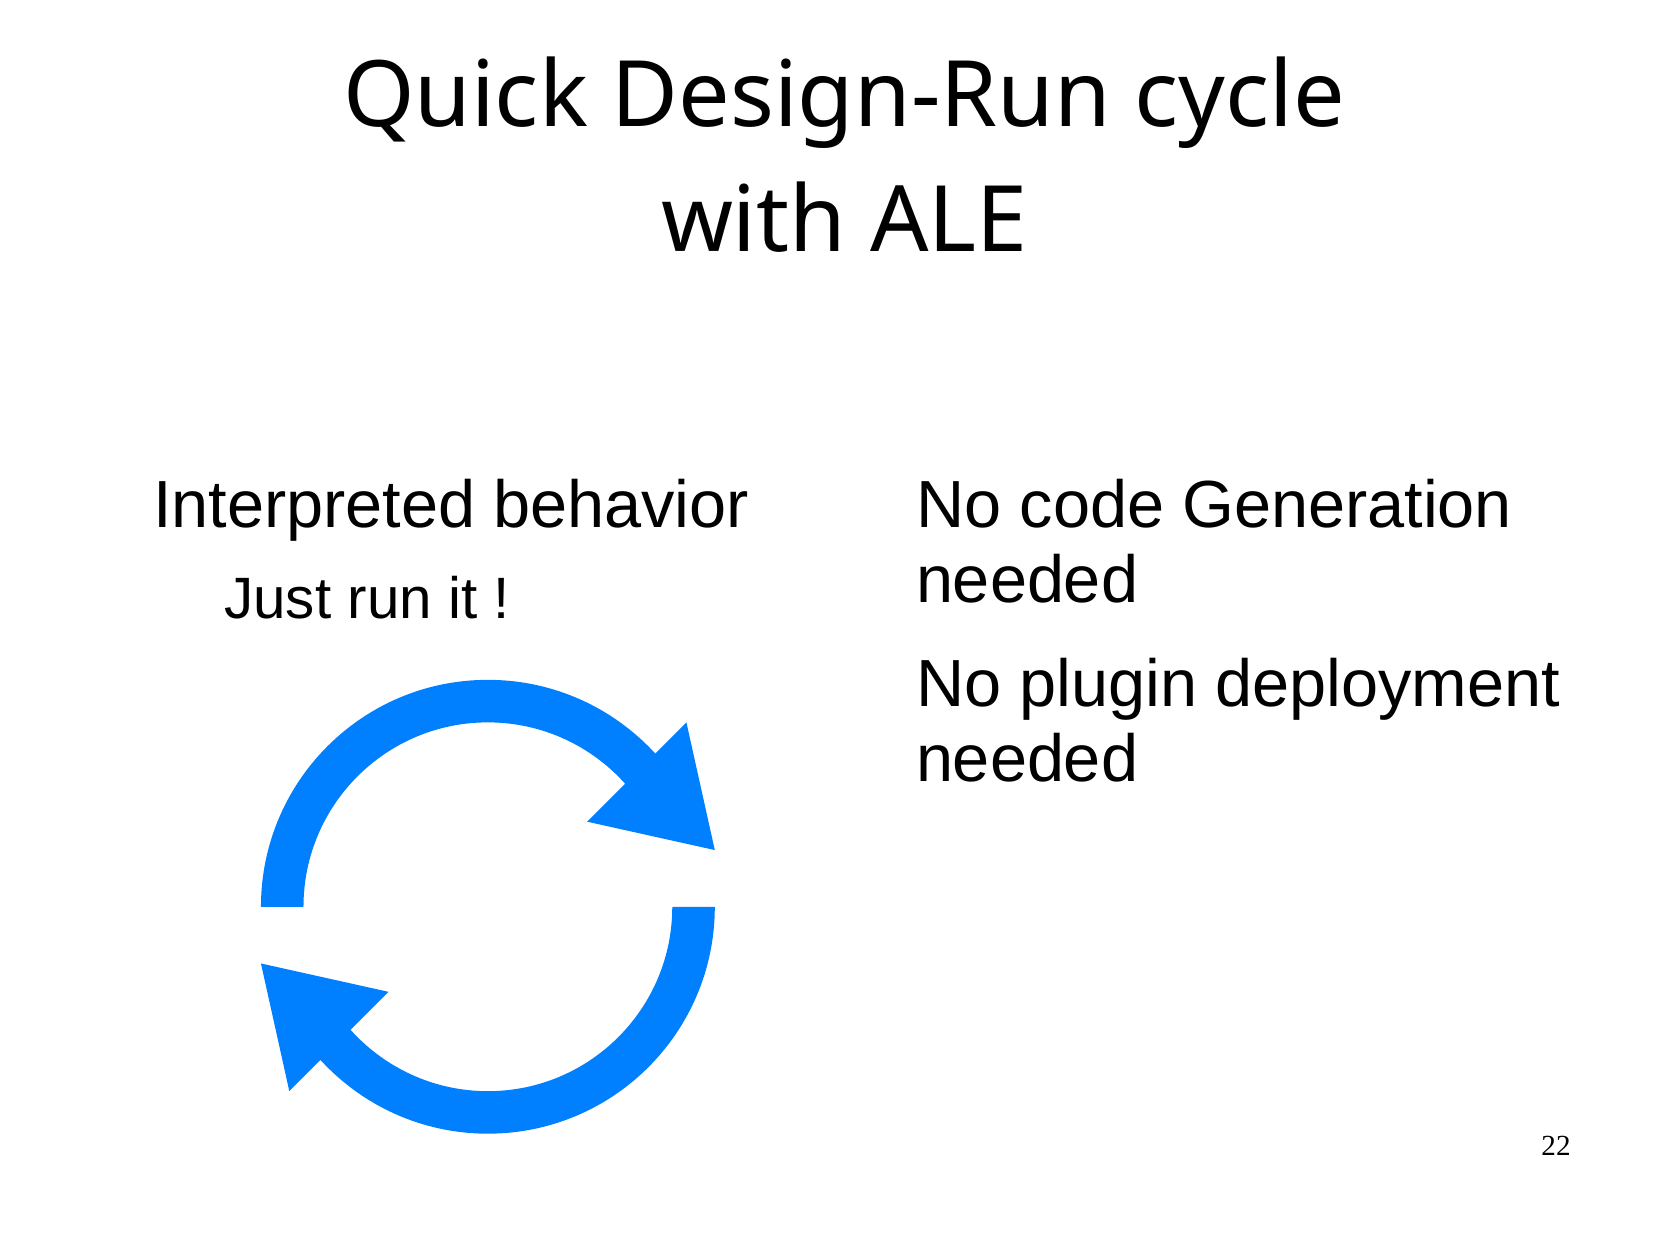

# Quick Design-Run cycle with ALE
Interpreted behavior
Just run it !
No code Generation needed
No plugin deployment needed
22